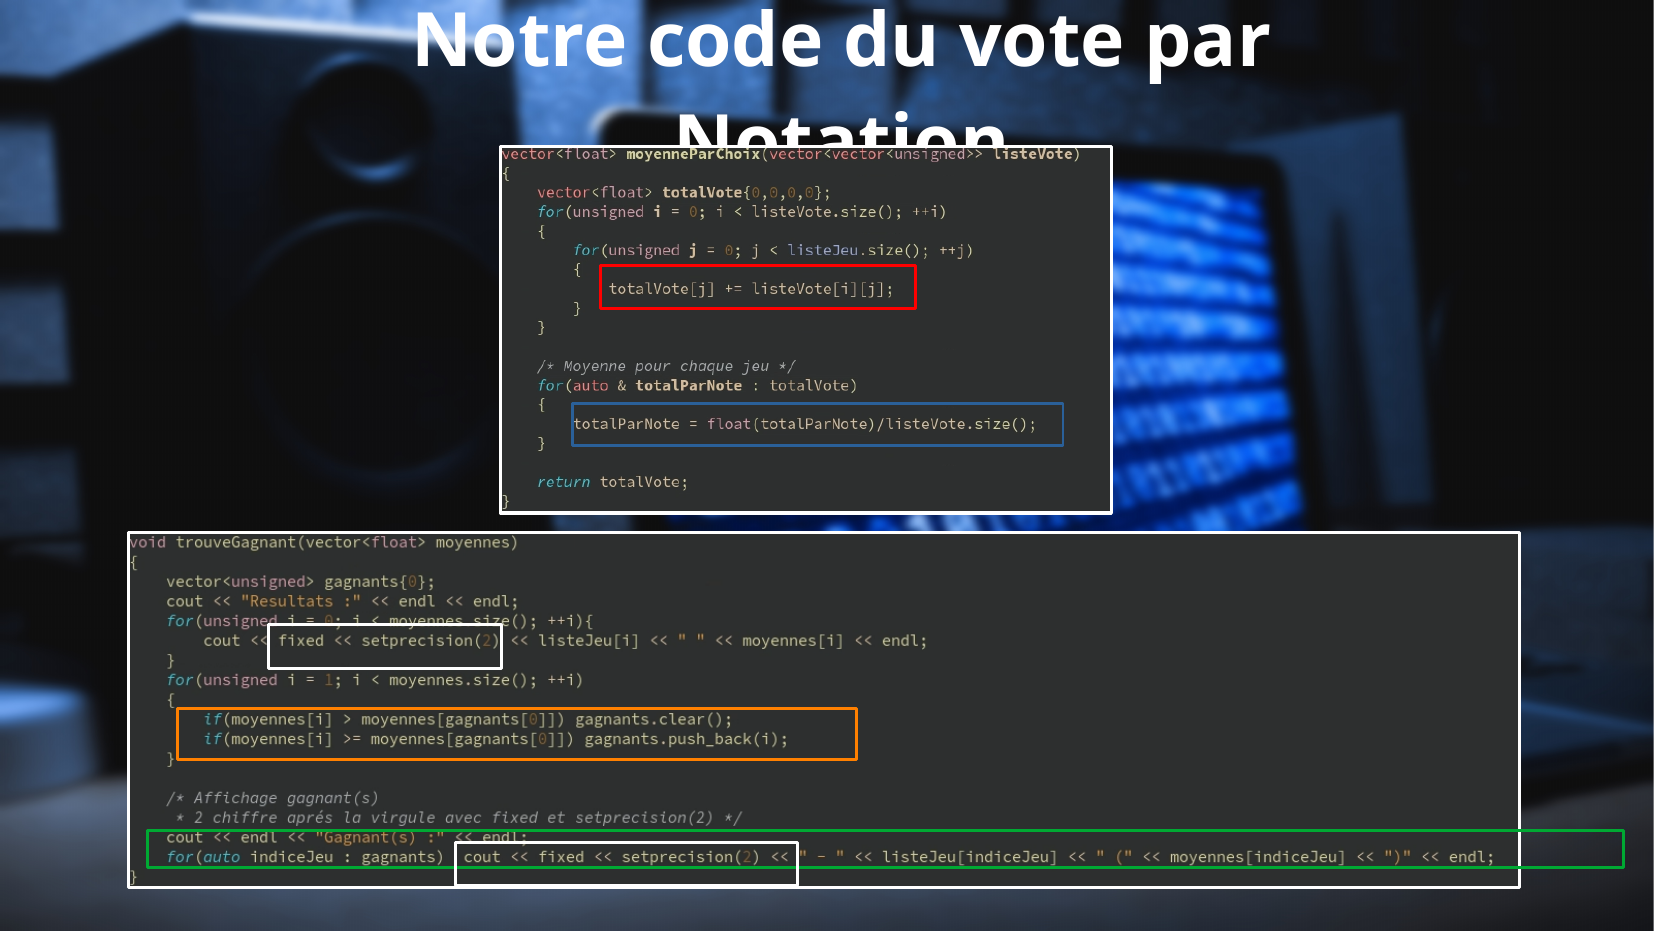

# Notre code du vote par Notation